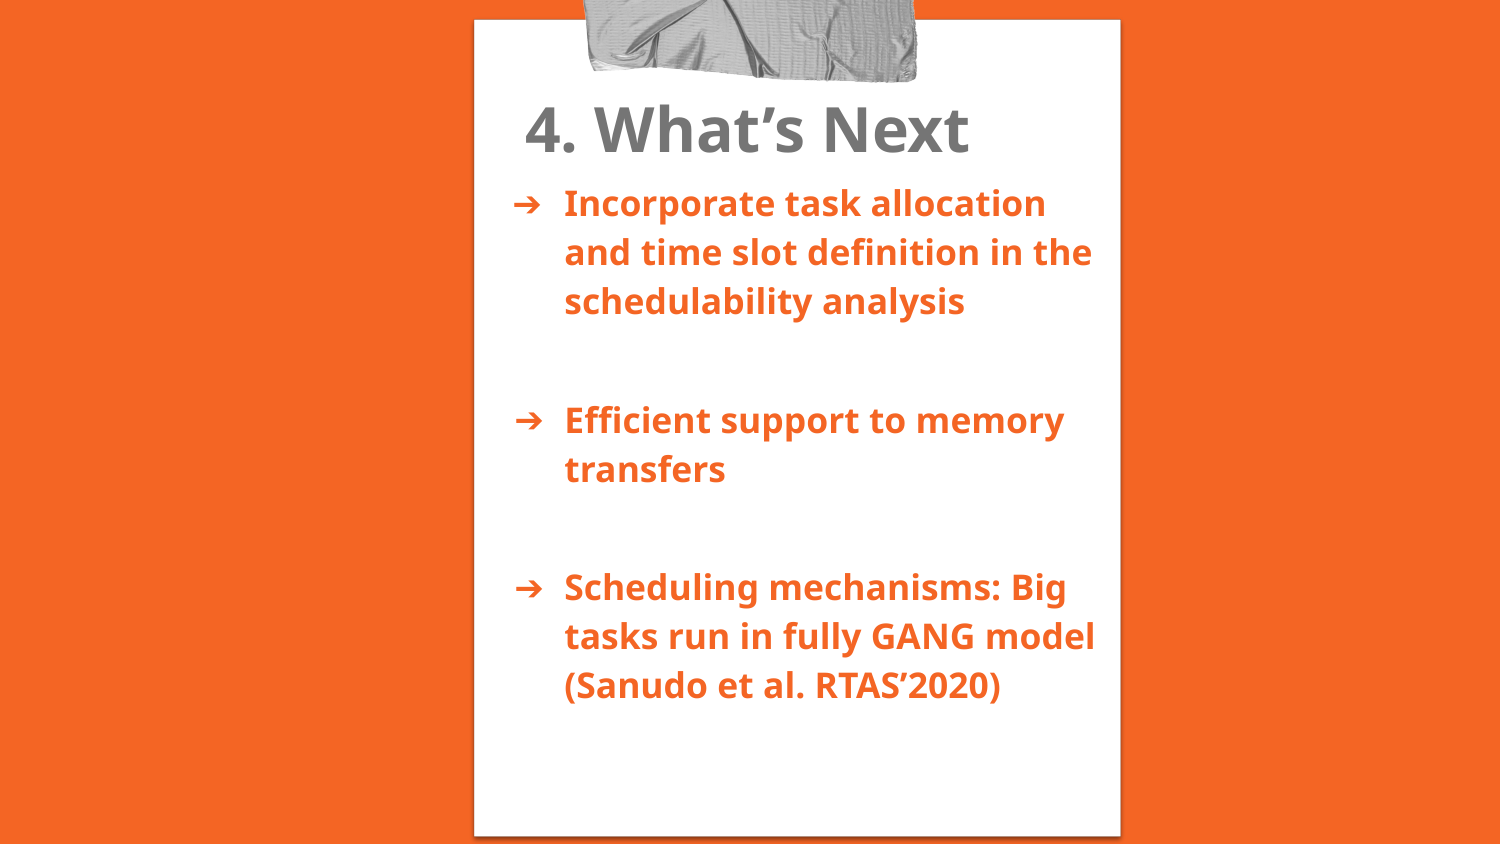

4. What’s Next
# Incorporate task allocation and time slot definition in the schedulability analysis
Efficient support to memory transfers
Scheduling mechanisms: Big tasks run in fully GANG model (Sanudo et al. RTAS’2020)